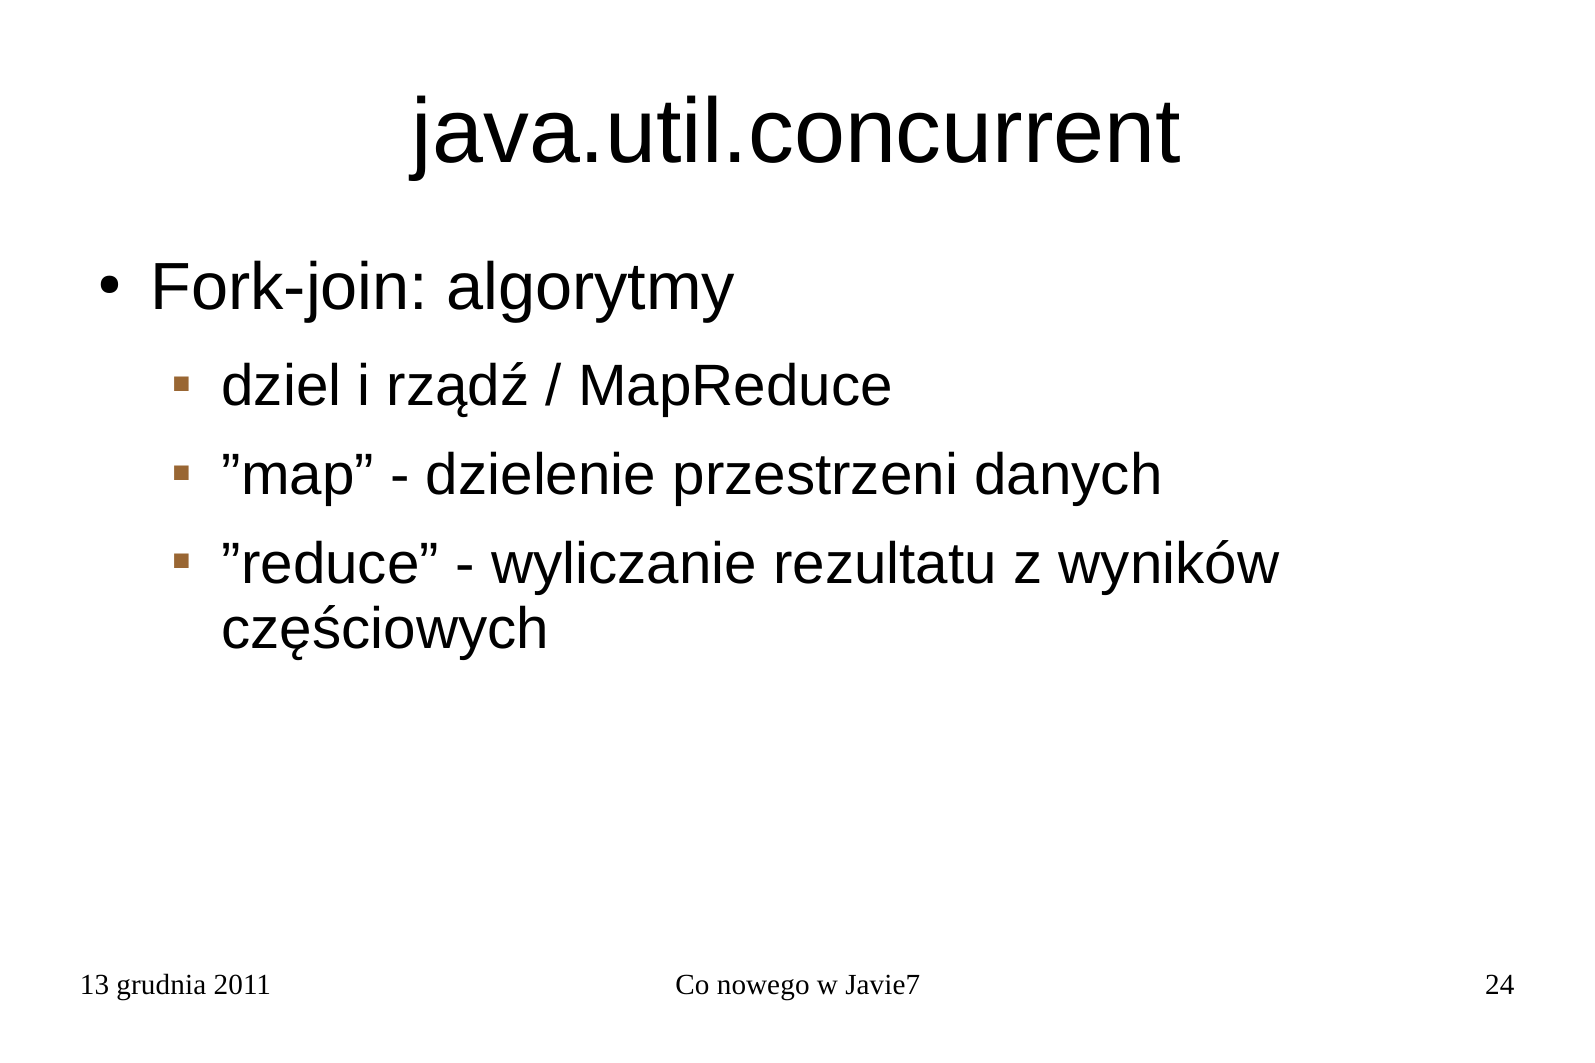

# java.util.concurrent
Fork-join: algorytmy
dziel i rządź / MapReduce
”map” - dzielenie przestrzeni danych
”reduce” - wyliczanie rezultatu z wyników częściowych
13 grudnia 2011
Co nowego w Javie7
24